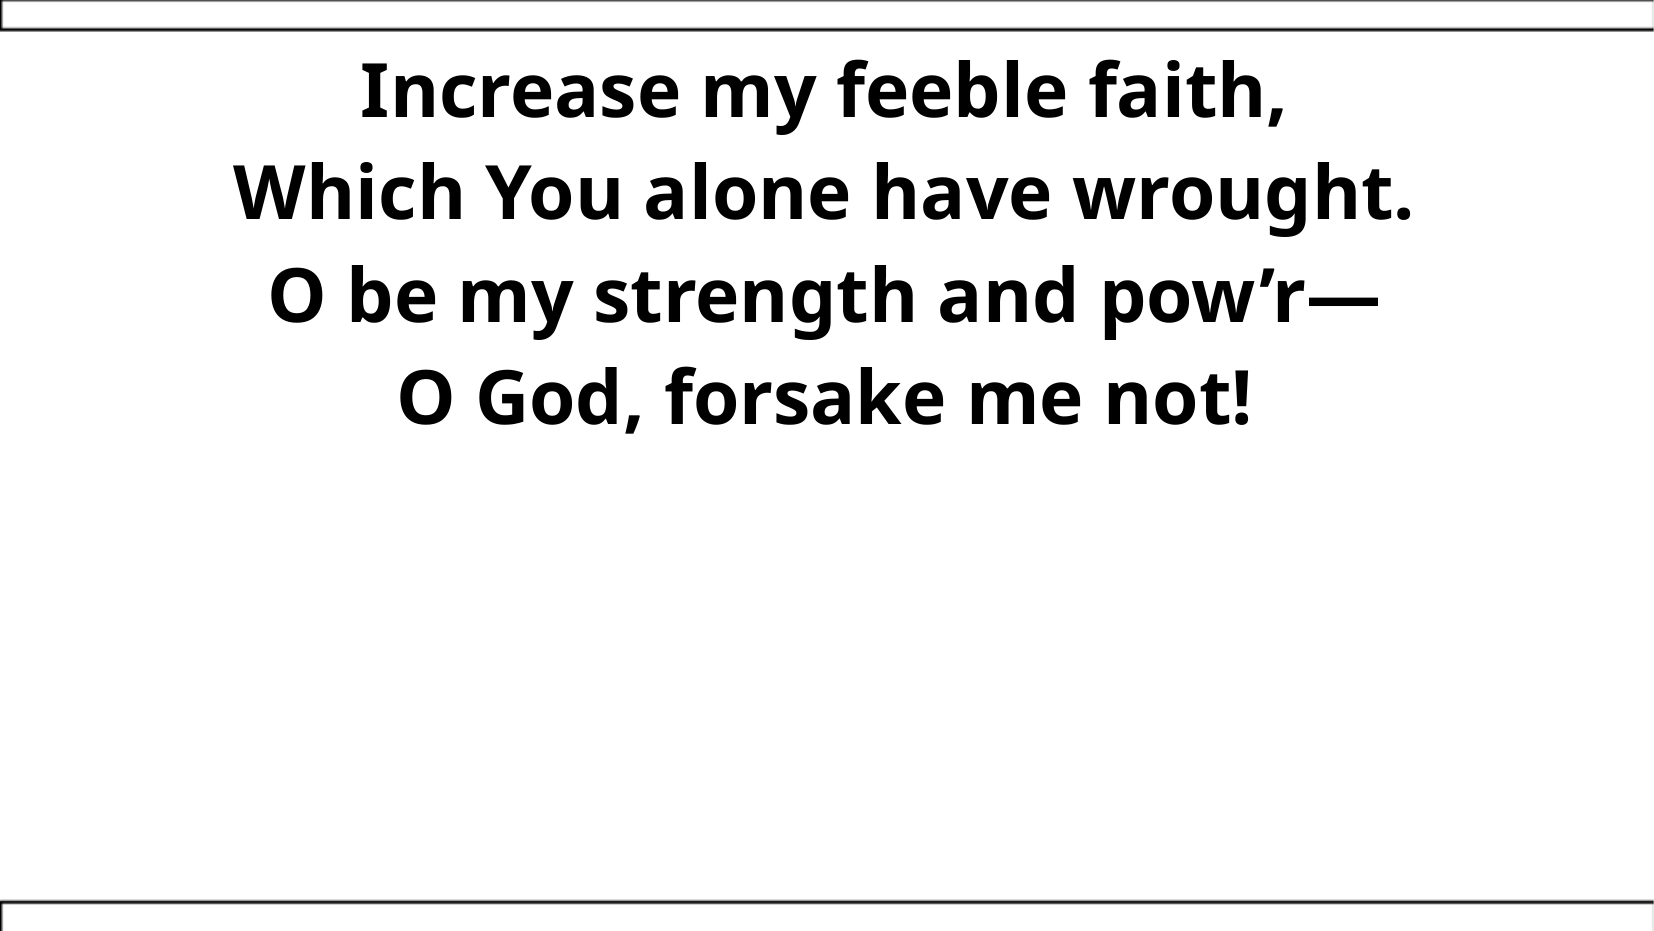

Increase my feeble faith,
Which You alone have wrought.
O be my strength and pow’r—
O God, forsake me not!